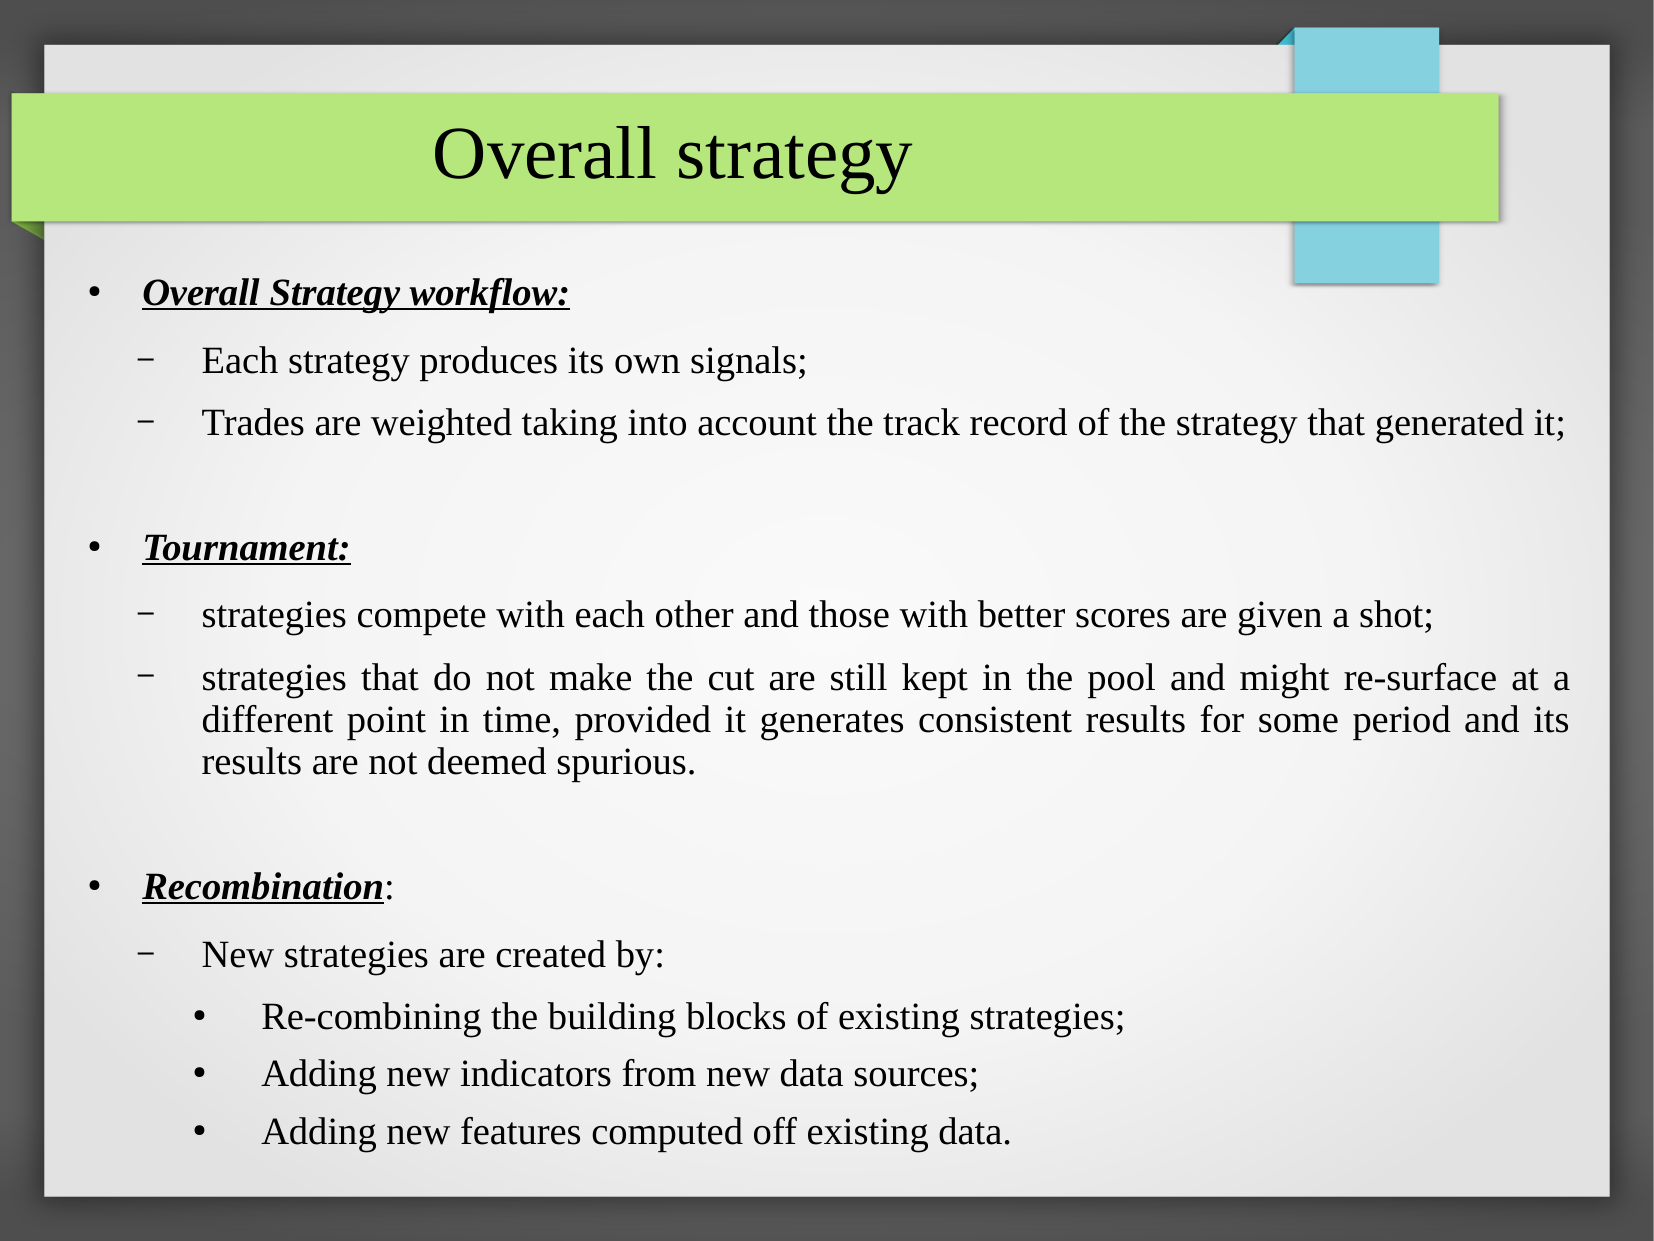

# Overall strategy
Overall Strategy workflow:
Each strategy produces its own signals;
Trades are weighted taking into account the track record of the strategy that generated it;
Tournament:
strategies compete with each other and those with better scores are given a shot;
strategies that do not make the cut are still kept in the pool and might re-surface at a different point in time, provided it generates consistent results for some period and its results are not deemed spurious.
Recombination:
New strategies are created by:
Re-combining the building blocks of existing strategies;
Adding new indicators from new data sources;
Adding new features computed off existing data.